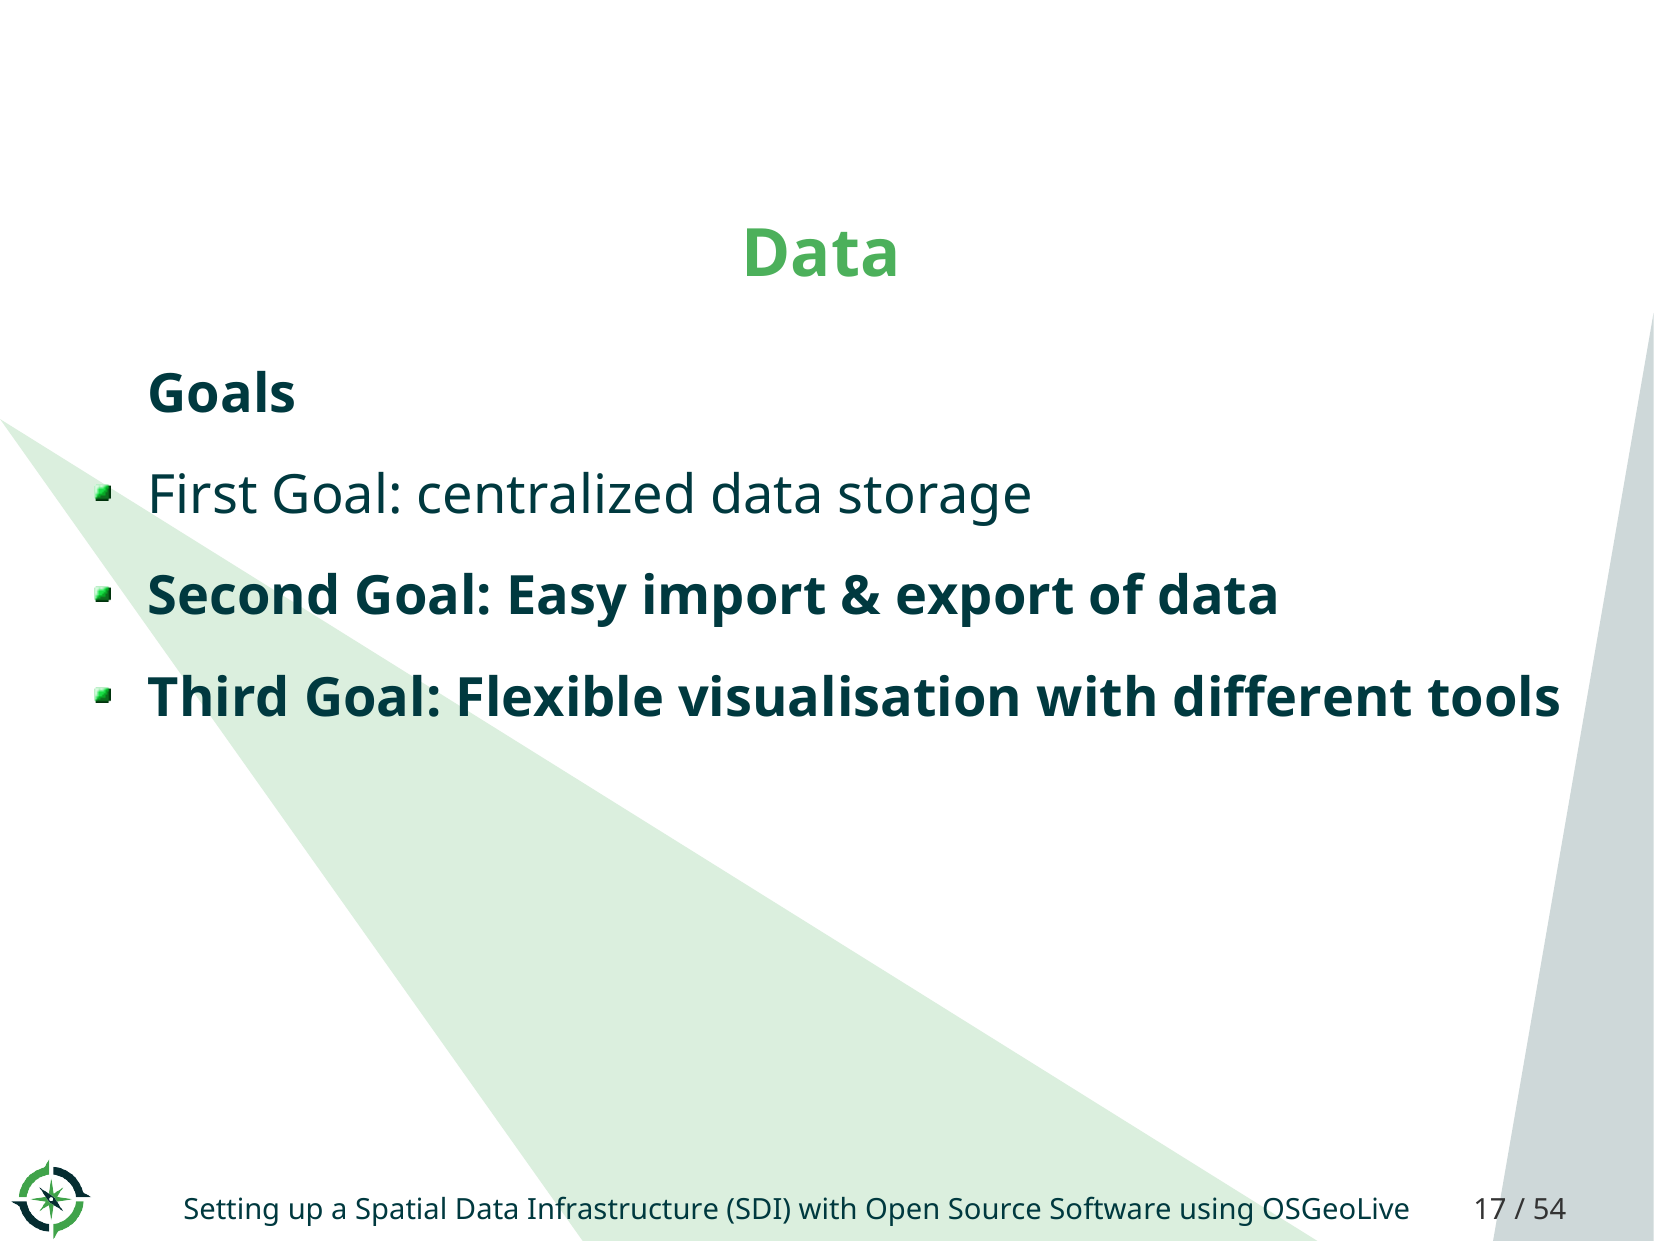

# Data
Goals
First Goal: centralized data storage
Second Goal: Easy import & export of data
Third Goal: Flexible visualisation with different tools